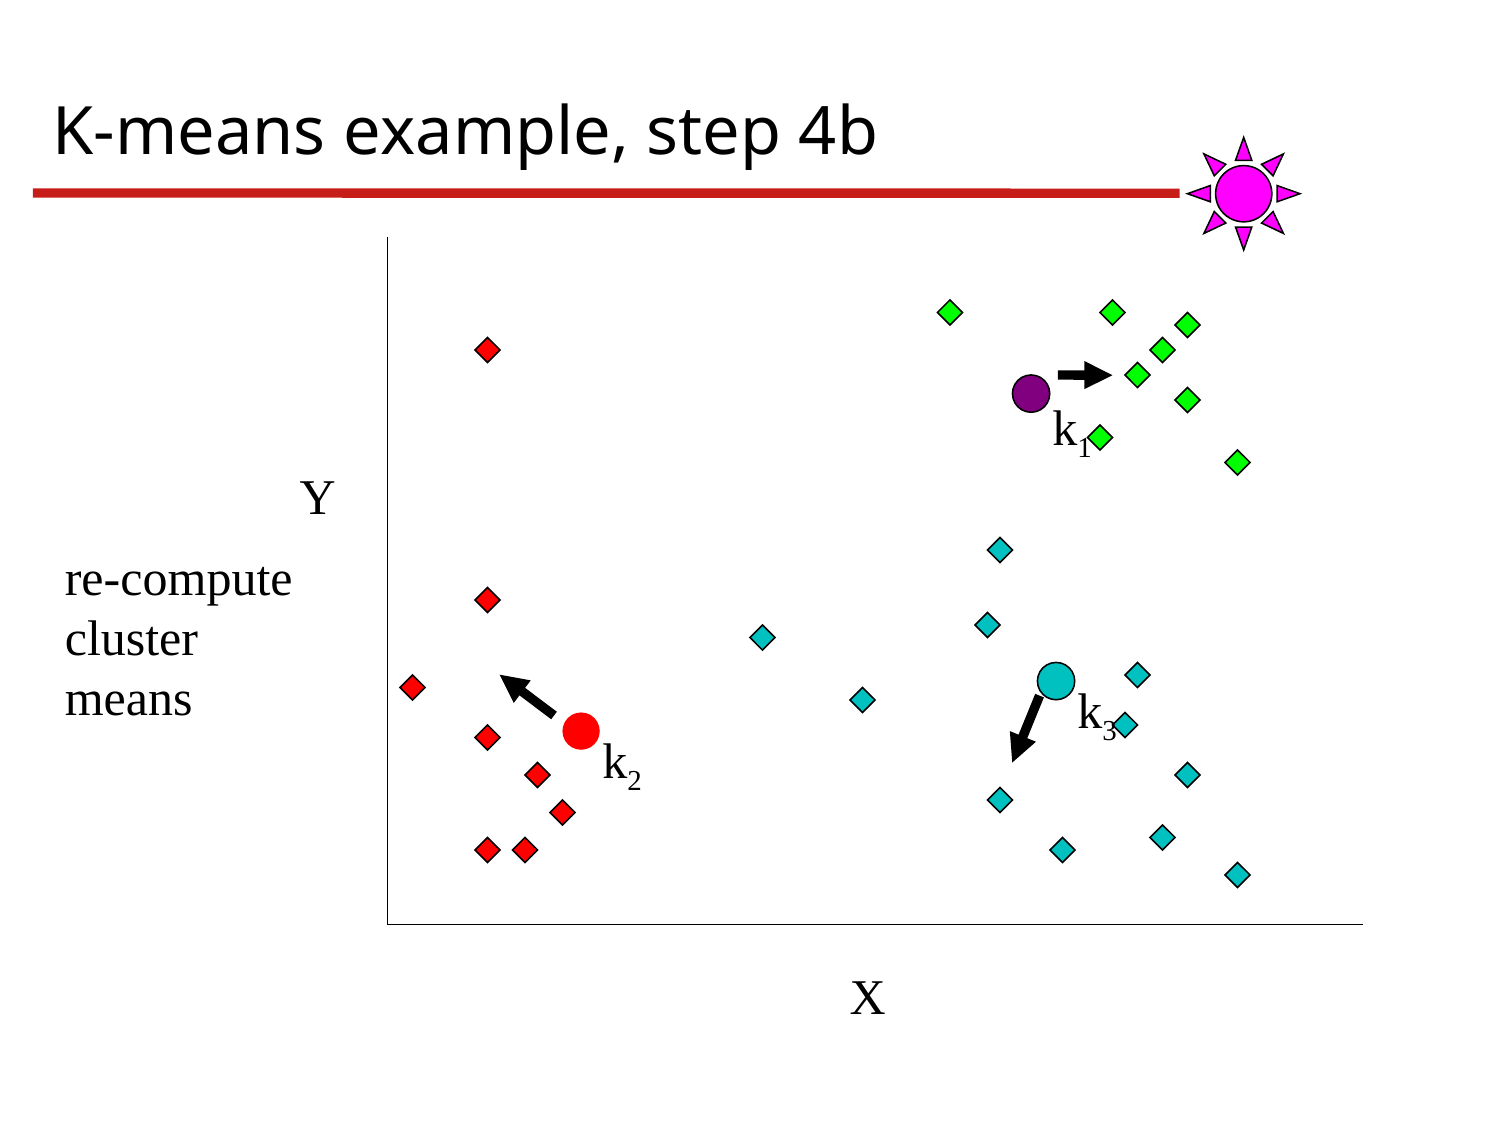

K-means example, step 4b
Y
X
k1
re-compute cluster means
k3
k2